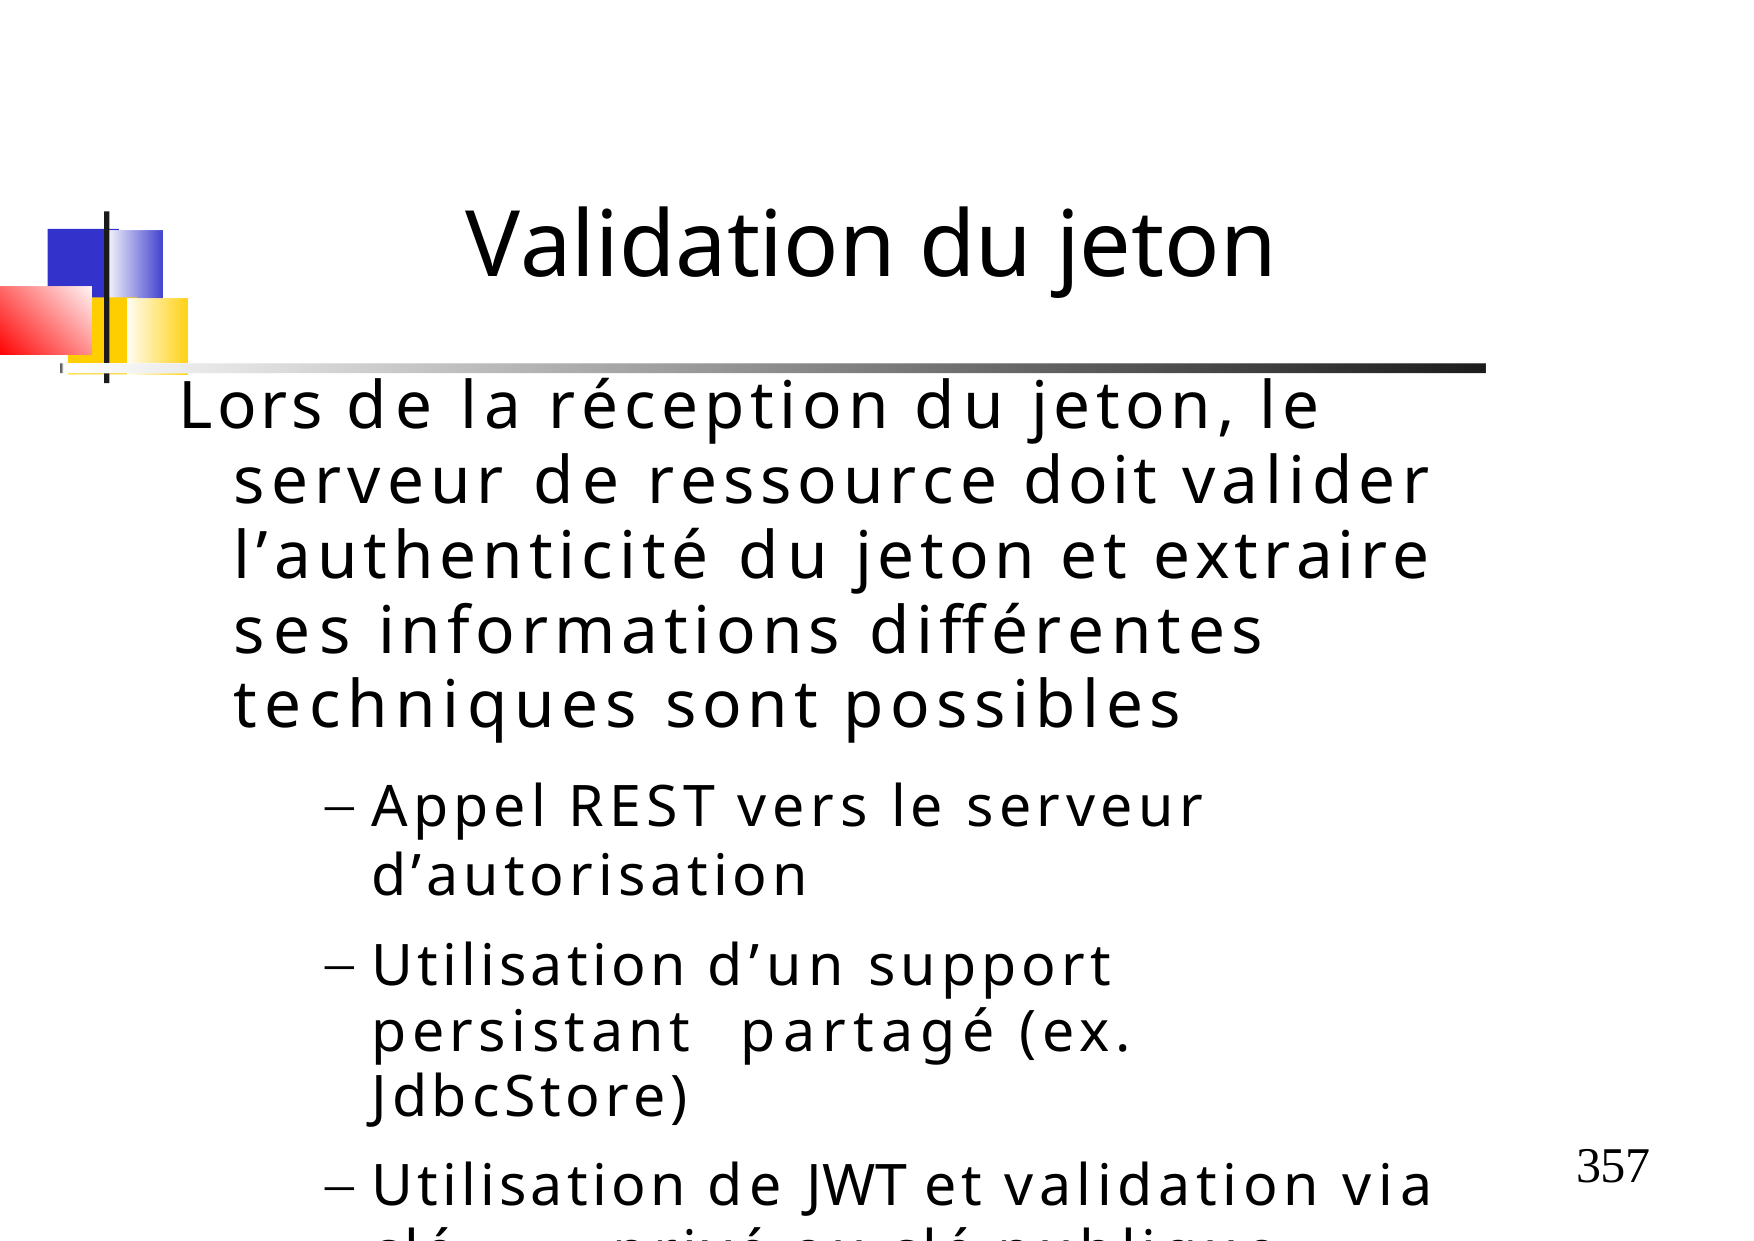

# Validation du jeton
Lors de la réception du jeton, le serveur de ressource doit valider l’authenticité du jeton et extraire ses informations différentes techniques sont possibles
Appel REST vers le serveur d’autorisation
Utilisation d’un support persistant 	partagé (ex. JdbcStore)
Utilisation de JWT et validation via clé 	privé ou clé publique
357